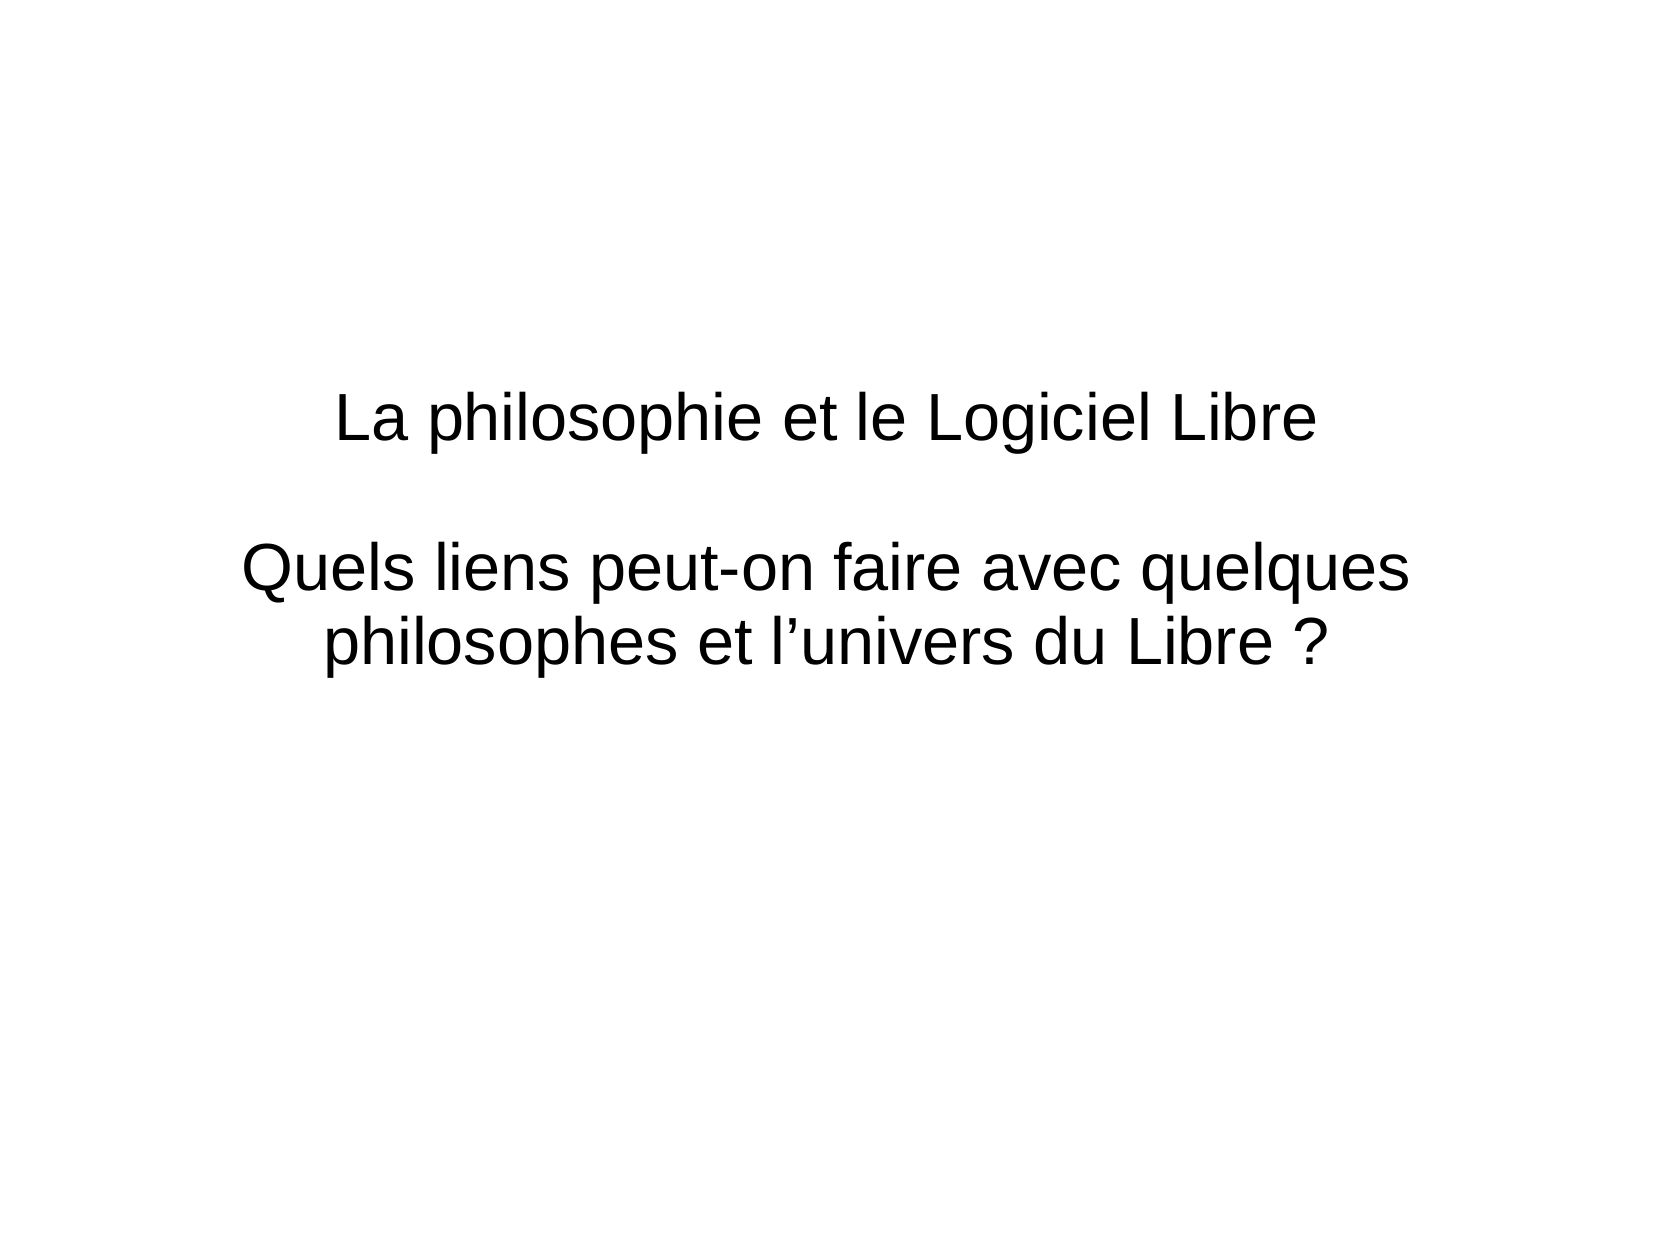

# La philosophie et le Logiciel Libre
Quels liens peut-on faire avec quelques philosophes et l’univers du Libre ?